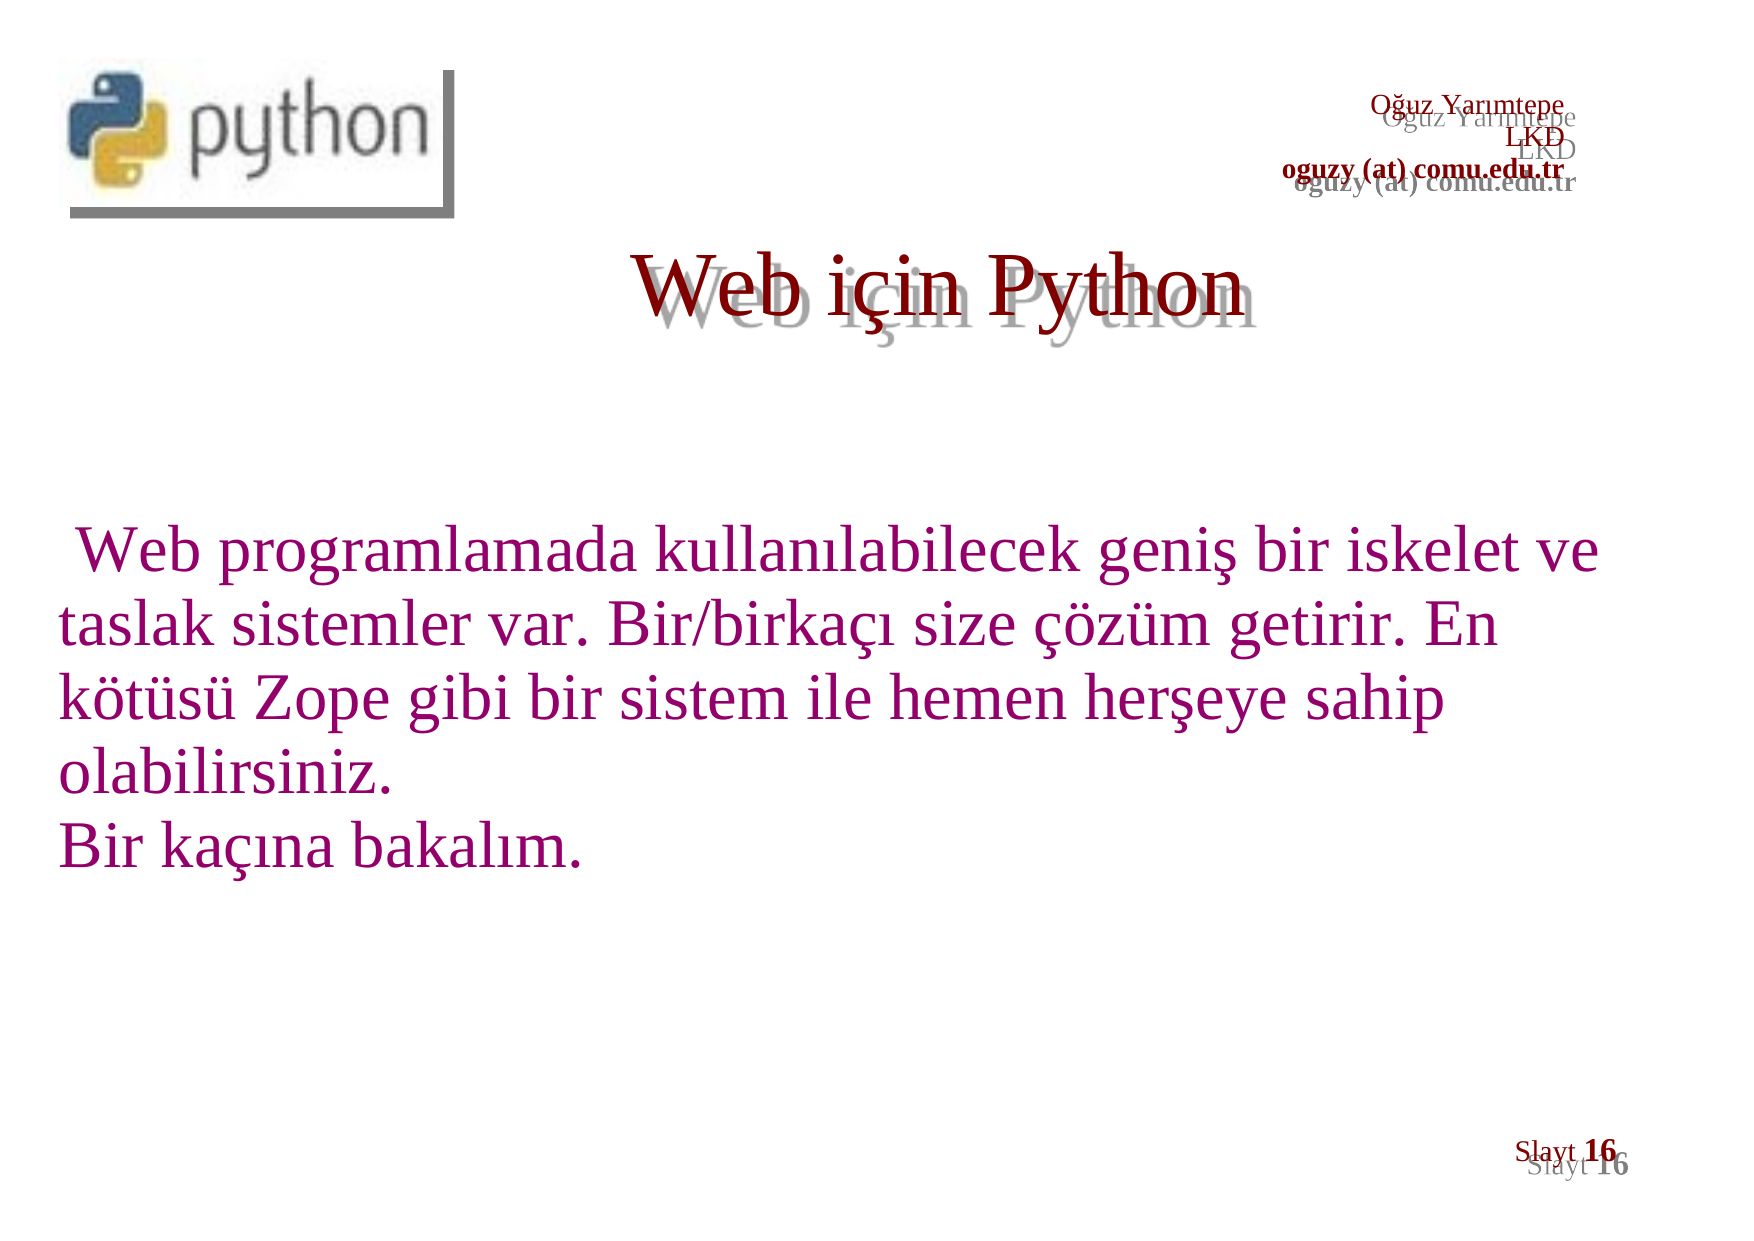

# Web için Python
 Web programlamada kullanılabilecek geniş bir iskelet ve taslak sistemler var. Bir/birkaçı size çözüm getirir. En kötüsü Zope gibi bir sistem ile hemen herşeye sahip olabilirsiniz.
Bir kaçına bakalım.